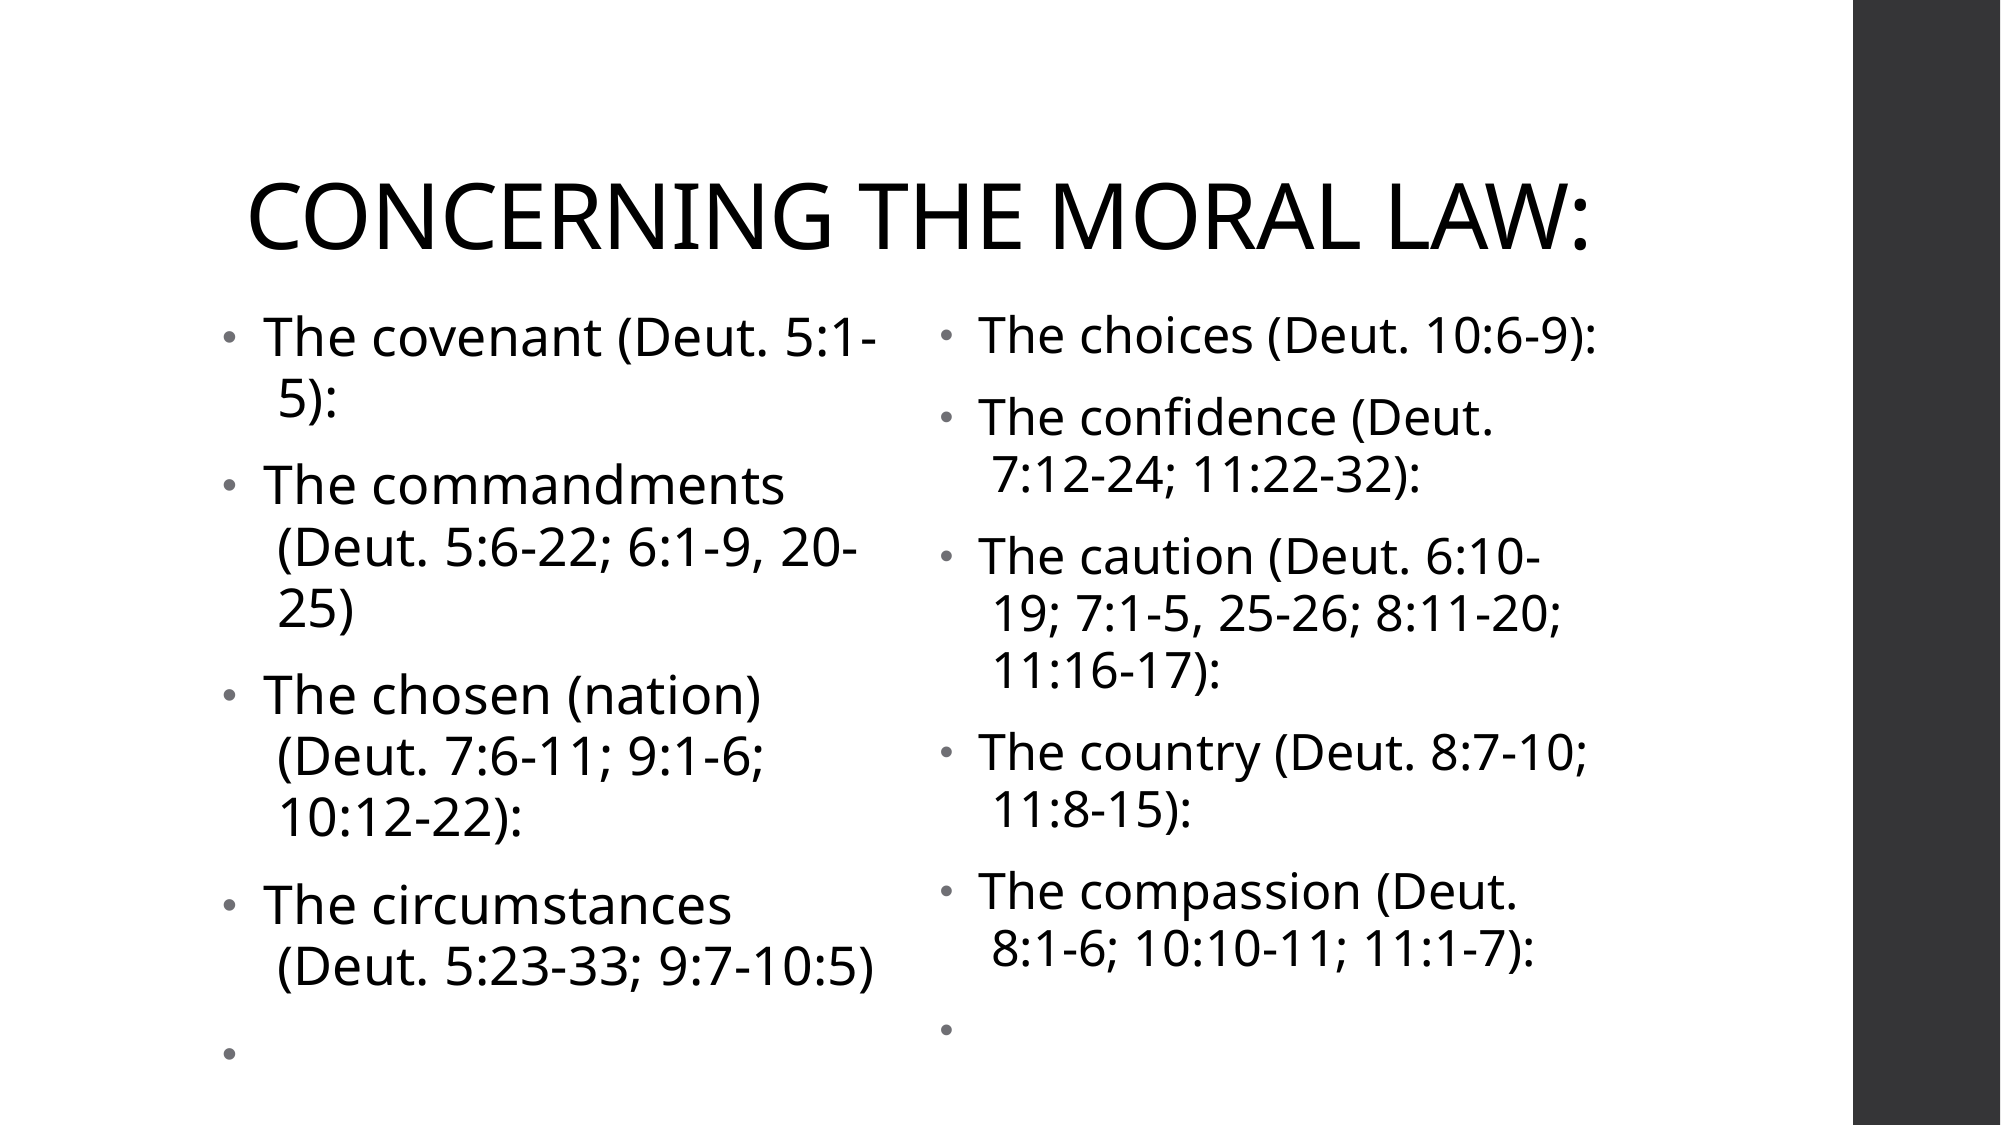

# CONCERNING THE MORAL LAW:
 The covenant (Deut. 5:1-5):
 The commandments (Deut. 5:6-22; 6:1-9, 20-25)
 The chosen (nation) (Deut. 7:6-11; 9:1-6; 10:12-22):
 The circumstances (Deut. 5:23-33; 9:7-10:5)
 The choices (Deut. 10:6-9):
 The confidence (Deut. 7:12-24; 11:22-32):
 The caution (Deut. 6:10-19; 7:1-5, 25-26; 8:11-20; 11:16-17):
 The country (Deut. 8:7-10; 11:8-15):
 The compassion (Deut. 8:1-6; 10:10-11; 11:1-7):